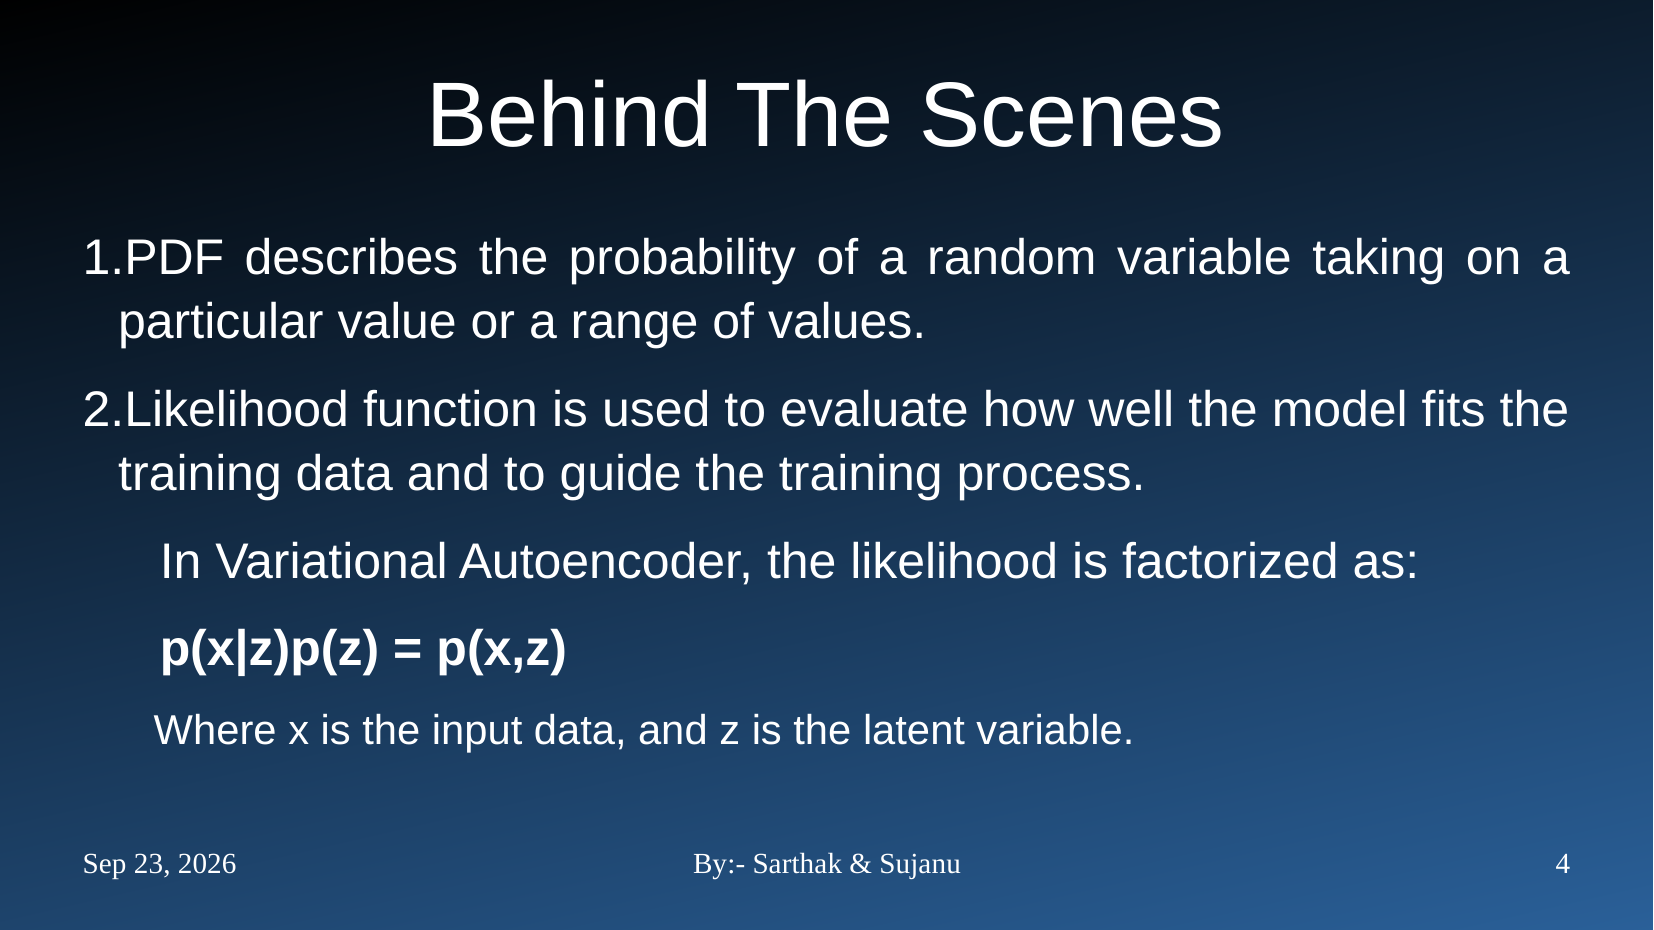

# Behind The Scenes
PDF describes the probability of a random variable taking on a particular value or a range of values.
Likelihood function is used to evaluate how well the model fits the training data and to guide the training process.
In Variational Autoencoder, the likelihood is factorized as:
p(x|z)p(z) = p(x,z)
Where x is the input data, and z is the latent variable.
By:- Sarthak & Sujanu
4